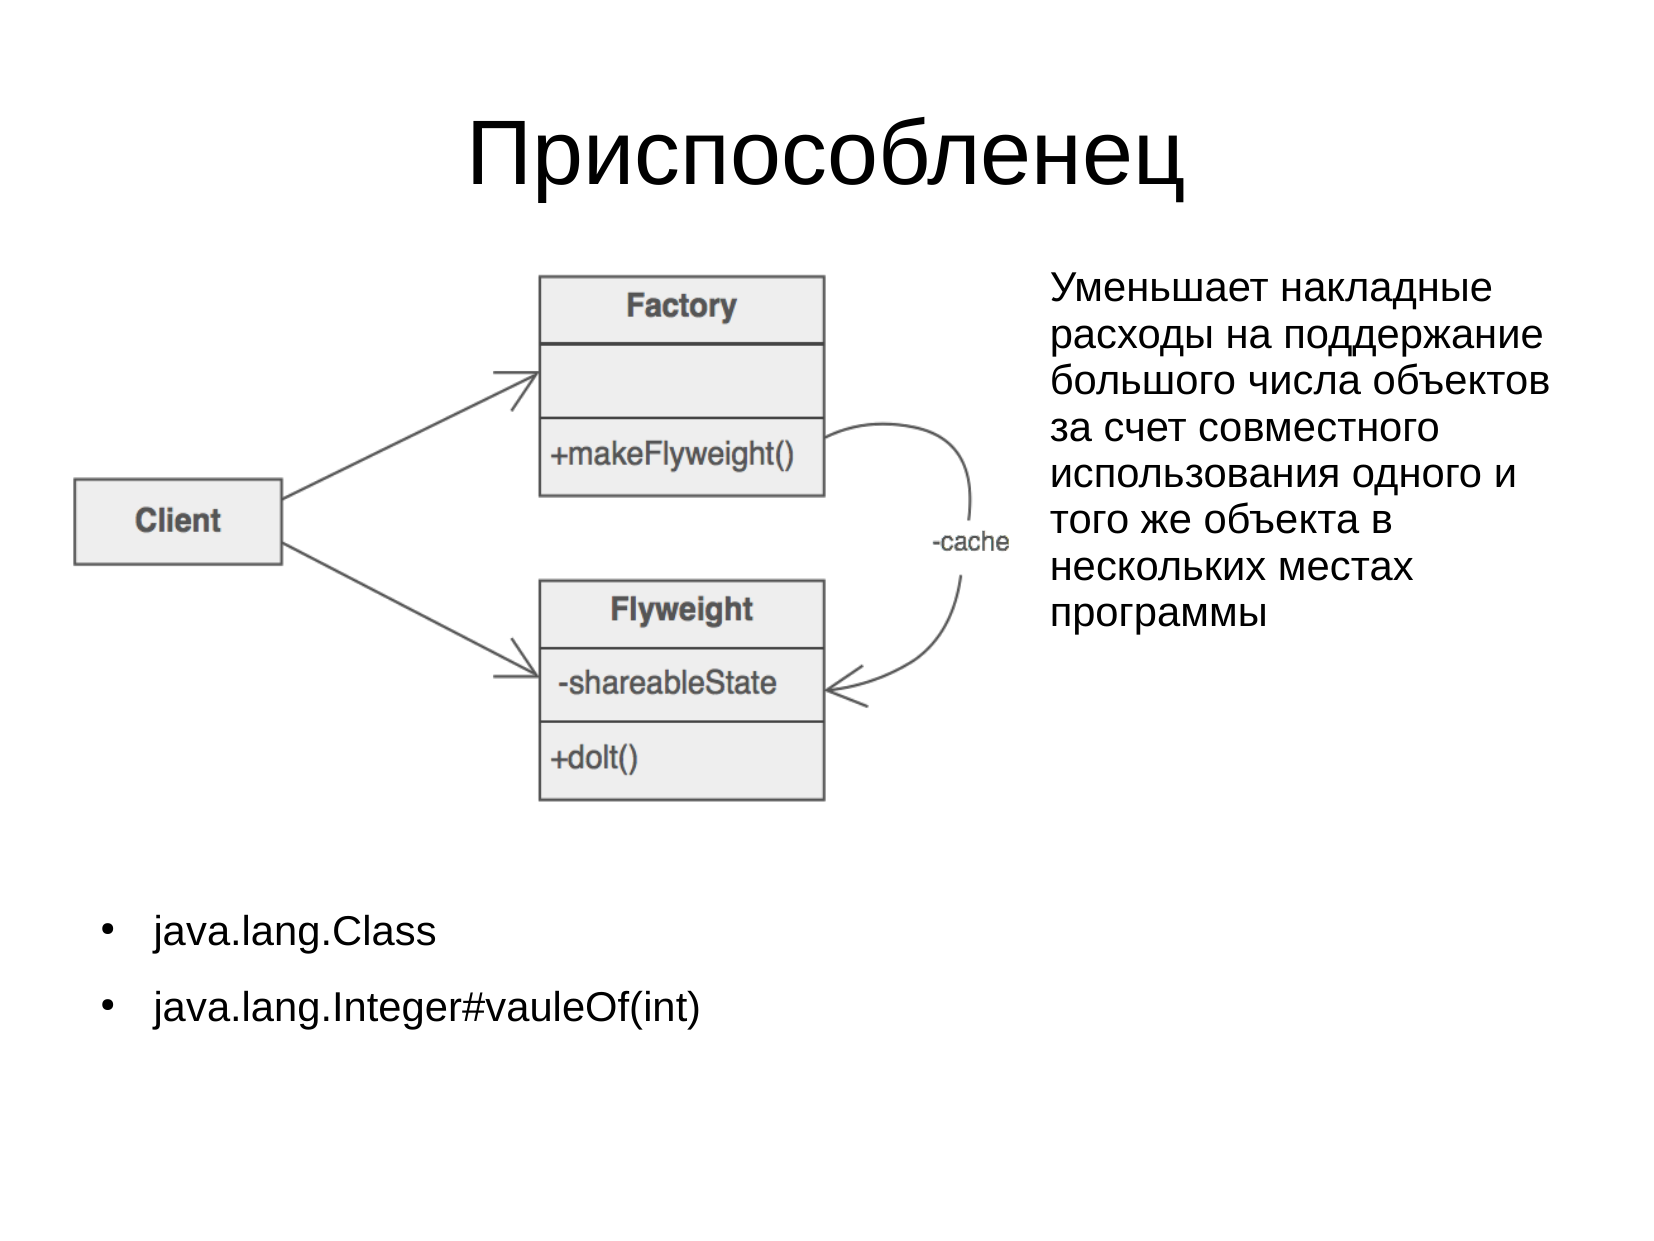

# Приспособленец
Уменьшает накладные расходы на поддержание большого числа объектов за счет совместного использования одного и того же объекта в нескольких местах программы
java.lang.Class
java.lang.Integer#vauleOf(int)